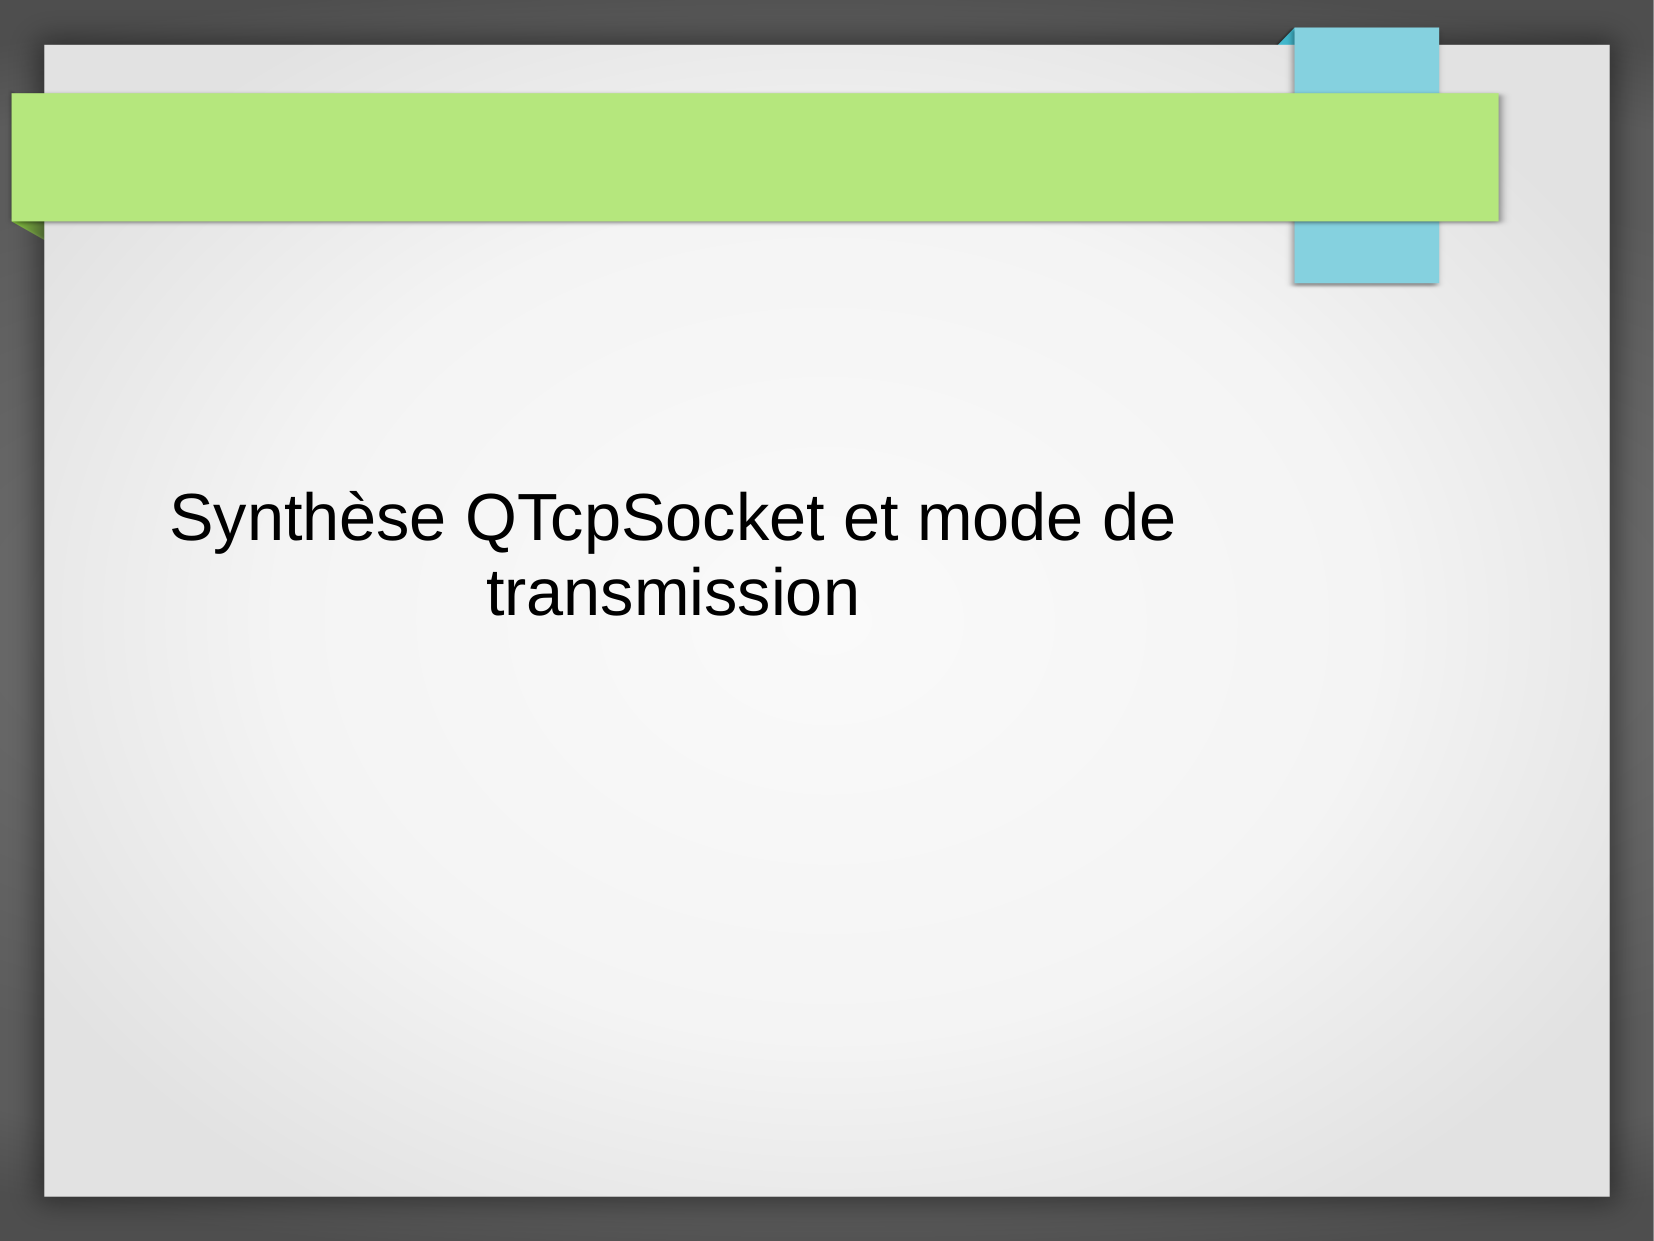

# Synthèse QTcpSocket et mode de transmission